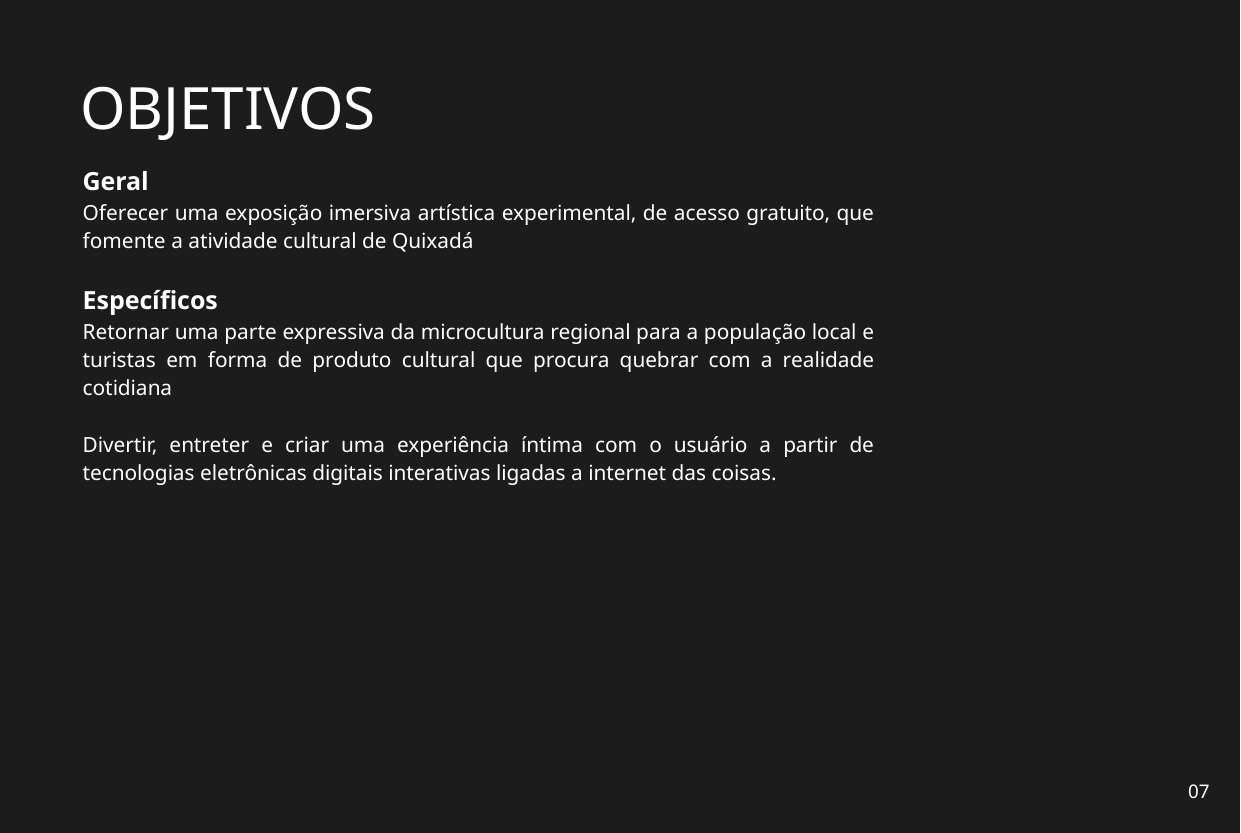

OBJETIVOS
# Geral
Oferecer uma exposição imersiva artística experimental, de acesso gratuito, que fomente a atividade cultural de Quixadá
Específicos
Retornar uma parte expressiva da microcultura regional para a população local e turistas em forma de produto cultural que procura quebrar com a realidade cotidiana
Divertir, entreter e criar uma experiência íntima com o usuário a partir de tecnologias eletrônicas digitais interativas ligadas a internet das coisas.
07